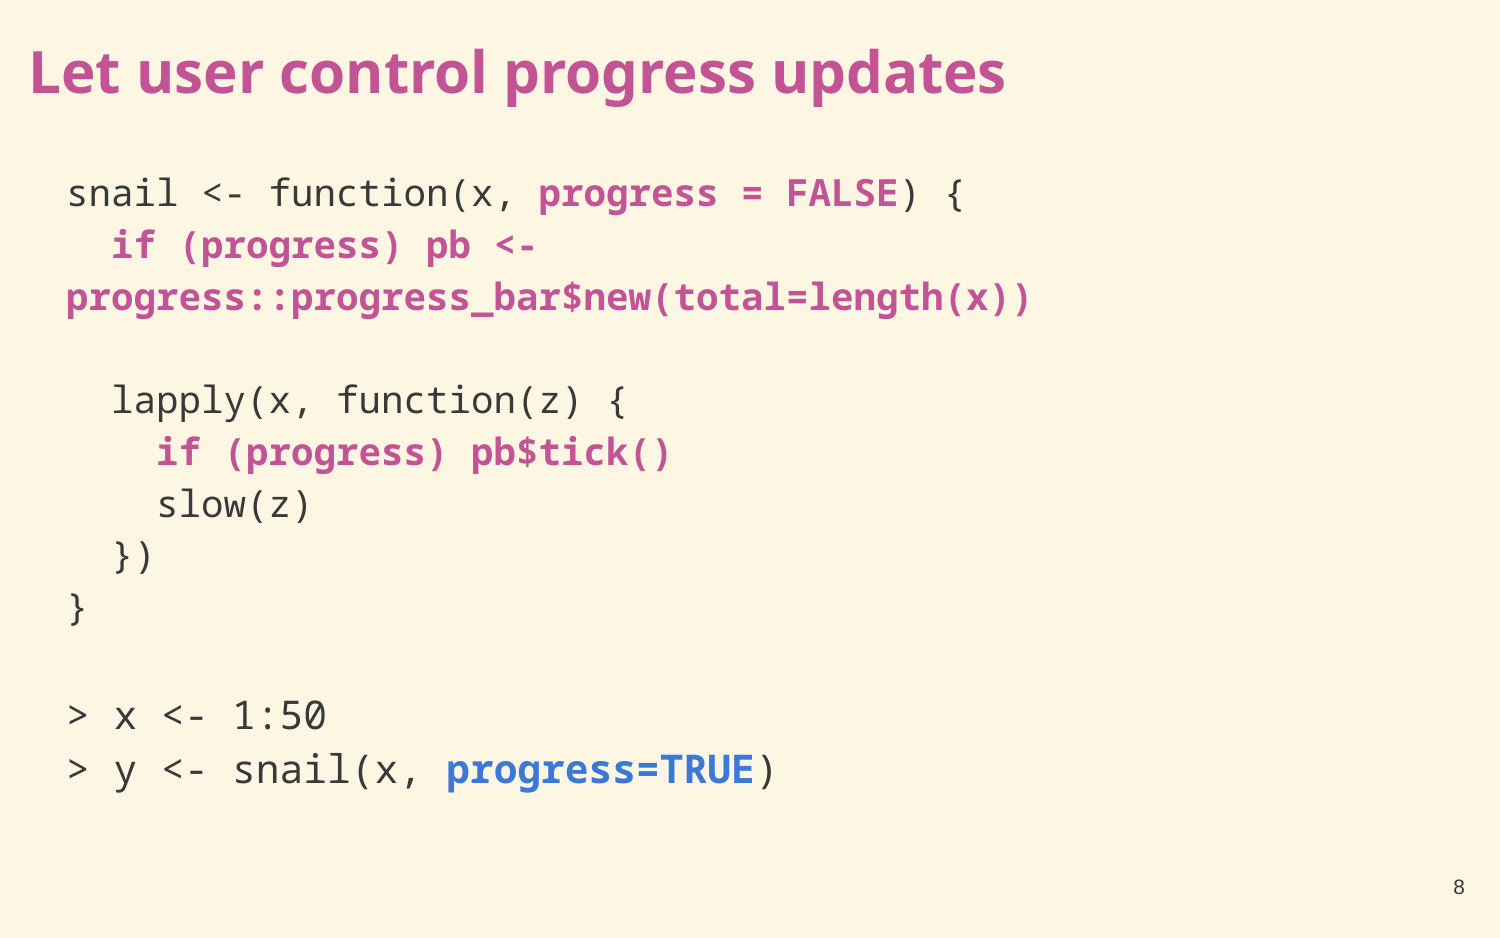

# Let user control progress updates
snail <- function(x, progress = FALSE) {
 if (progress) pb <- progress::progress_bar$new(total=length(x))
 lapply(x, function(z) {
 if (progress) pb$tick()
 slow(z)
 })
}
> x <- 1:50
> y <- snail(x, progress=TRUE)